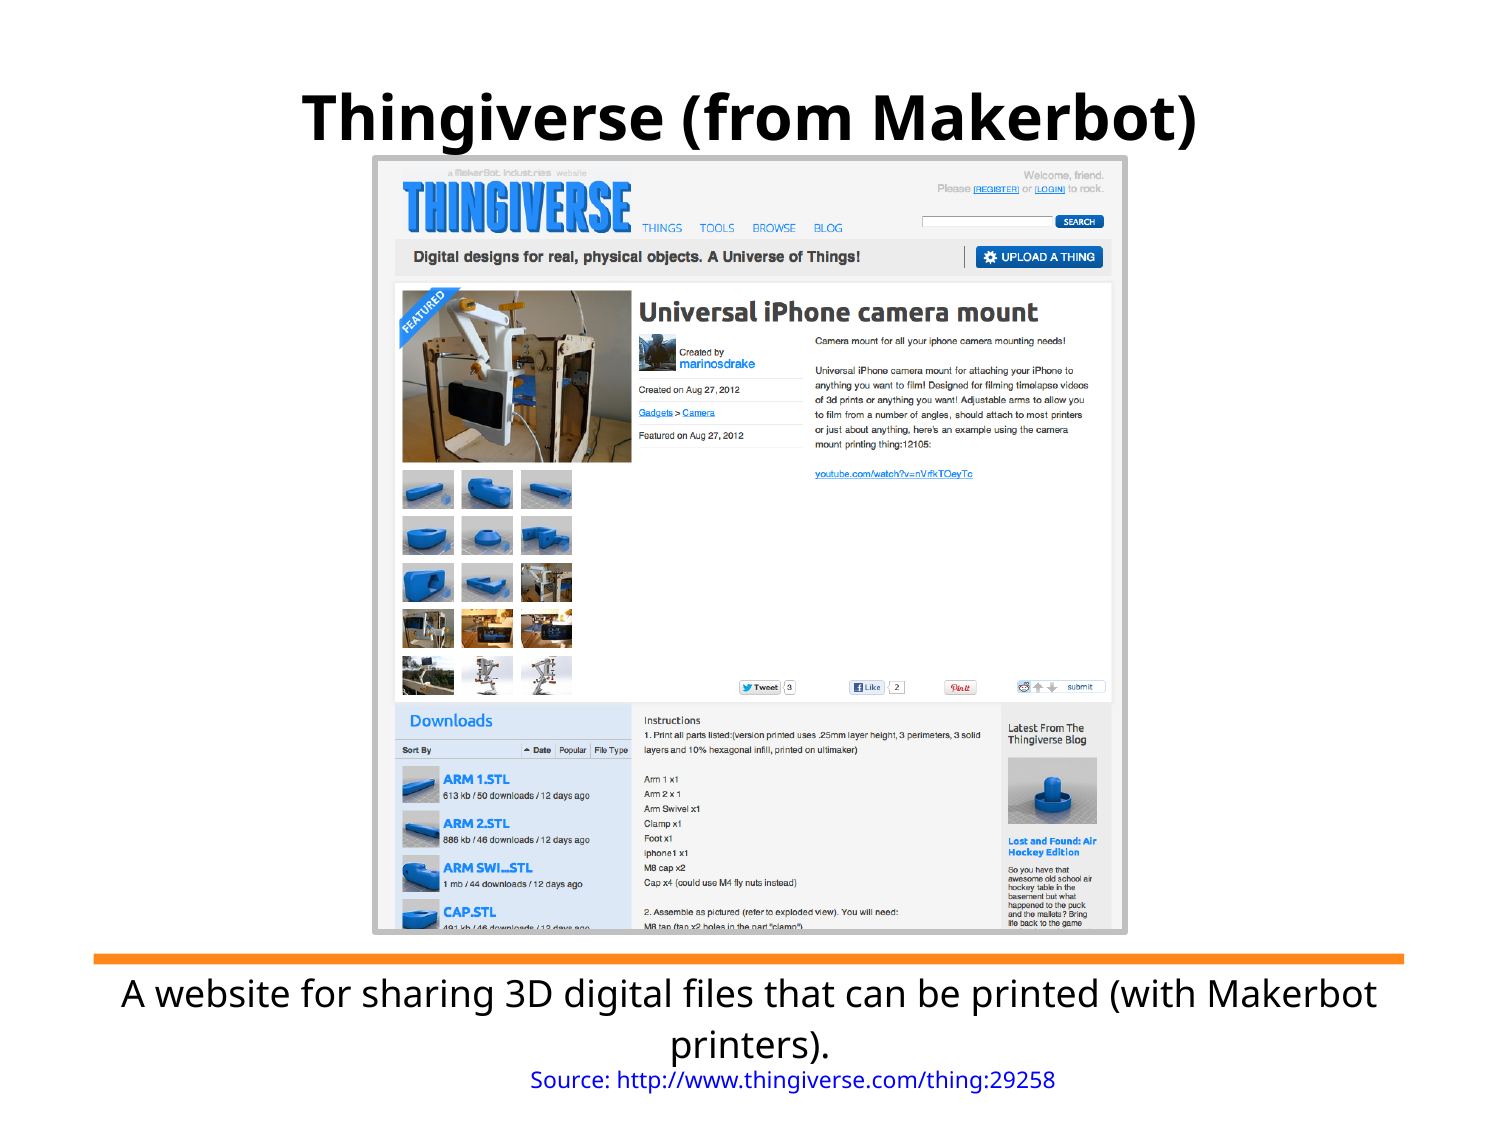

# Thingiverse (from Makerbot)
A website for sharing 3D digital files that can be printed (with Makerbot printers).
Source: http://www.thingiverse.com/thing:29258